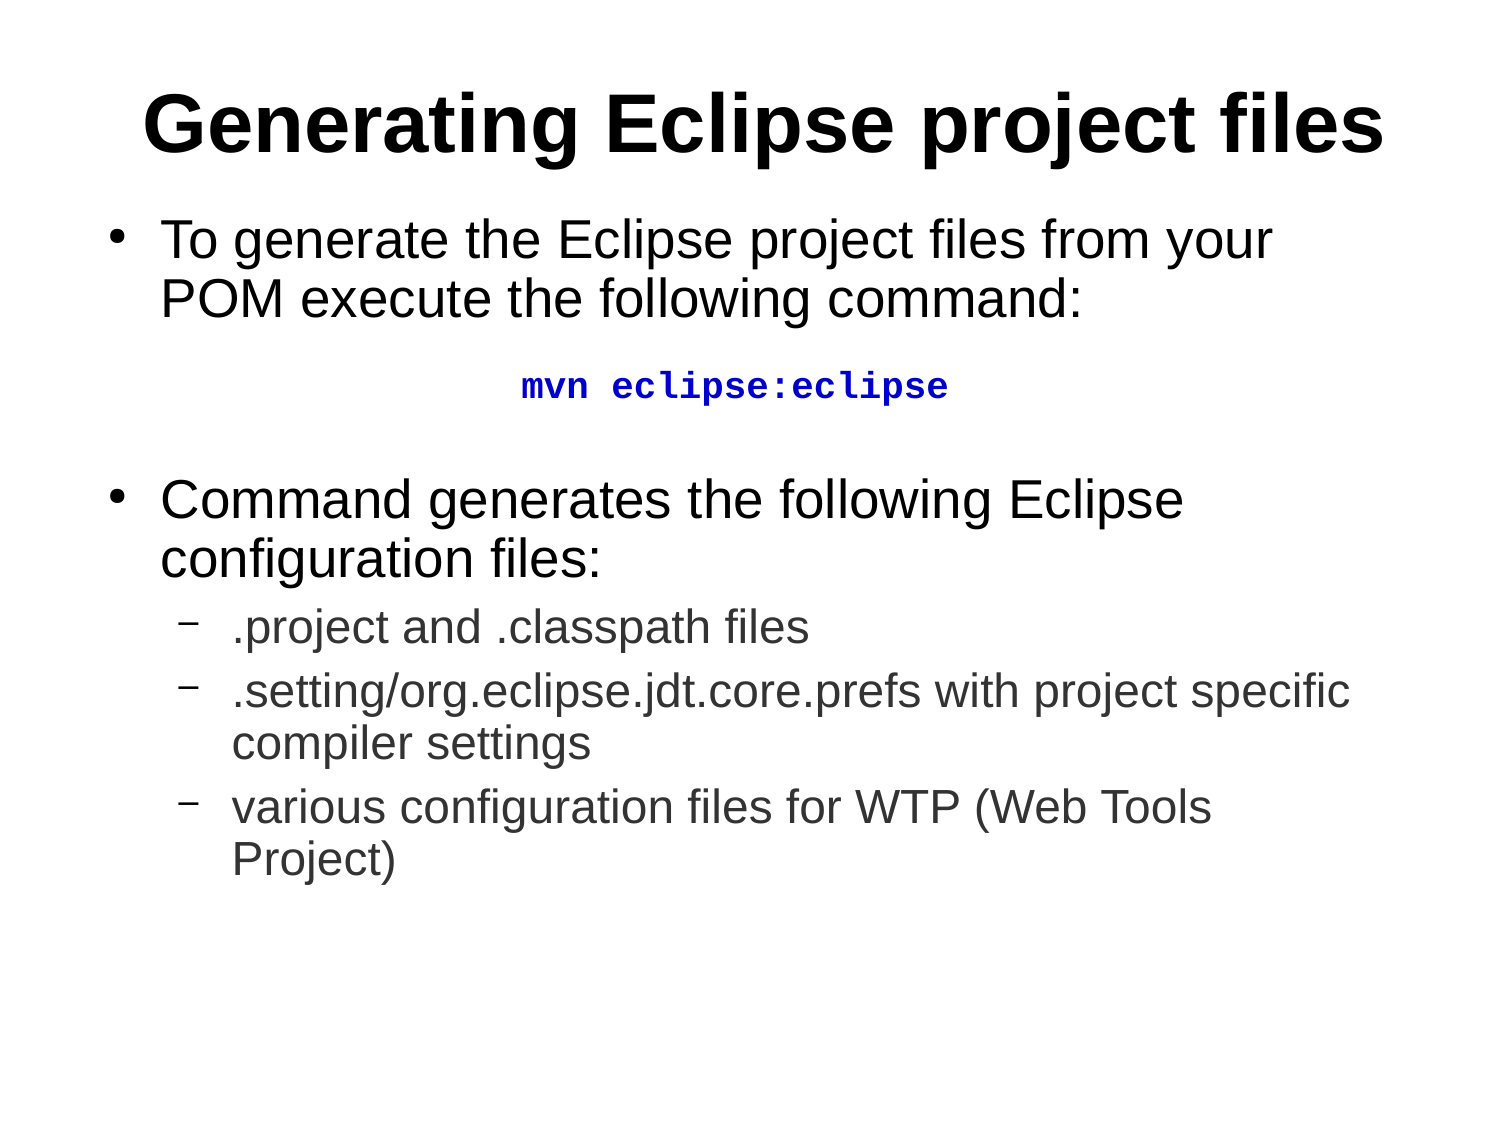

# Generating Eclipse project files
To generate the Eclipse project files from your POM execute the following command:
mvn eclipse:eclipse
Command generates the following Eclipse configuration files:
.project and .classpath files
.setting/org.eclipse.jdt.core.prefs with project specific compiler settings
various configuration files for WTP (Web Tools Project)